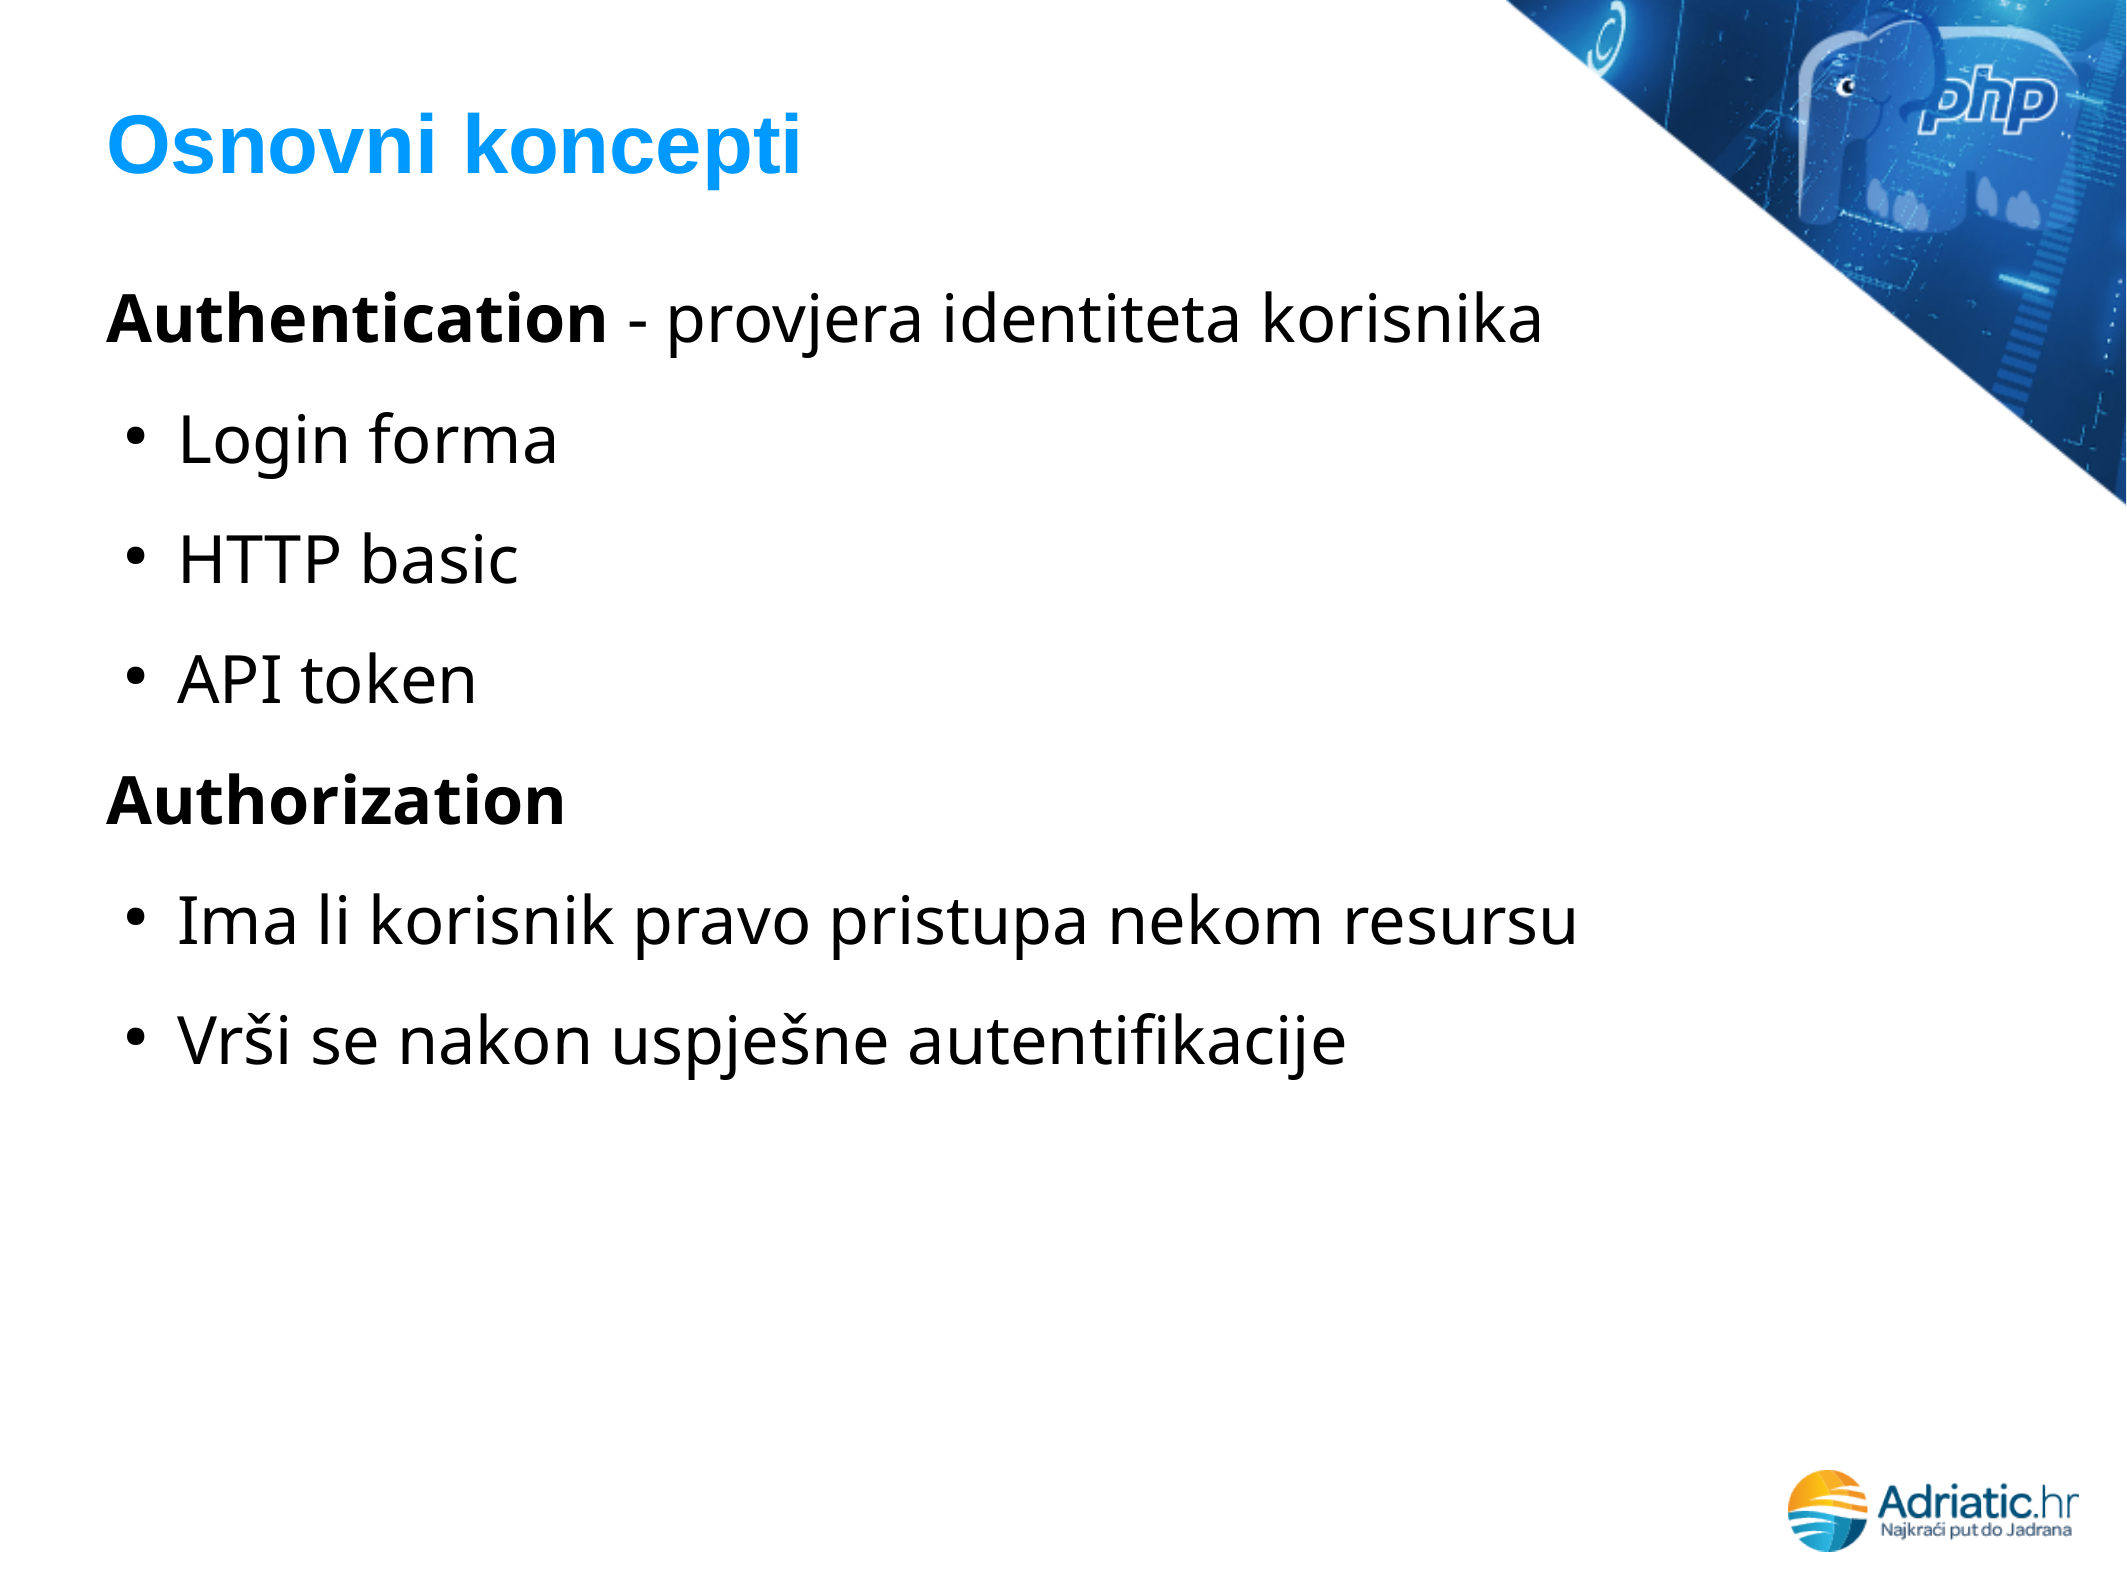

# Osnovni koncepti
Authentication - provjera identiteta korisnika
Login forma
HTTP basic
API token
Authorization
Ima li korisnik pravo pristupa nekom resursu
Vrši se nakon uspješne autentifikacije